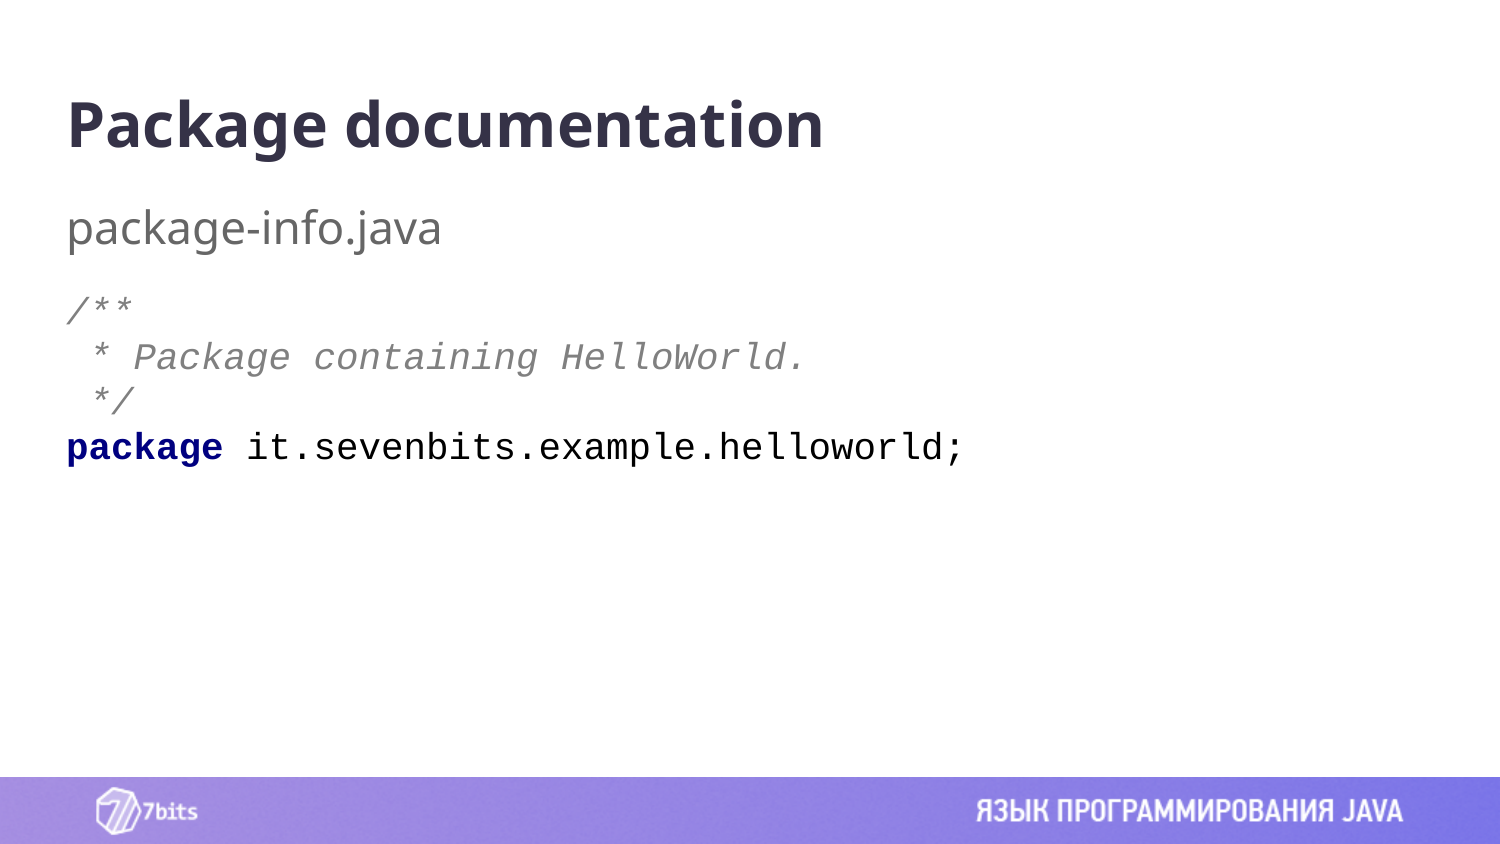

# Package documentation
package-info.java
/**
 * Package containing HelloWorld.
 */
package it.sevenbits.example.helloworld;